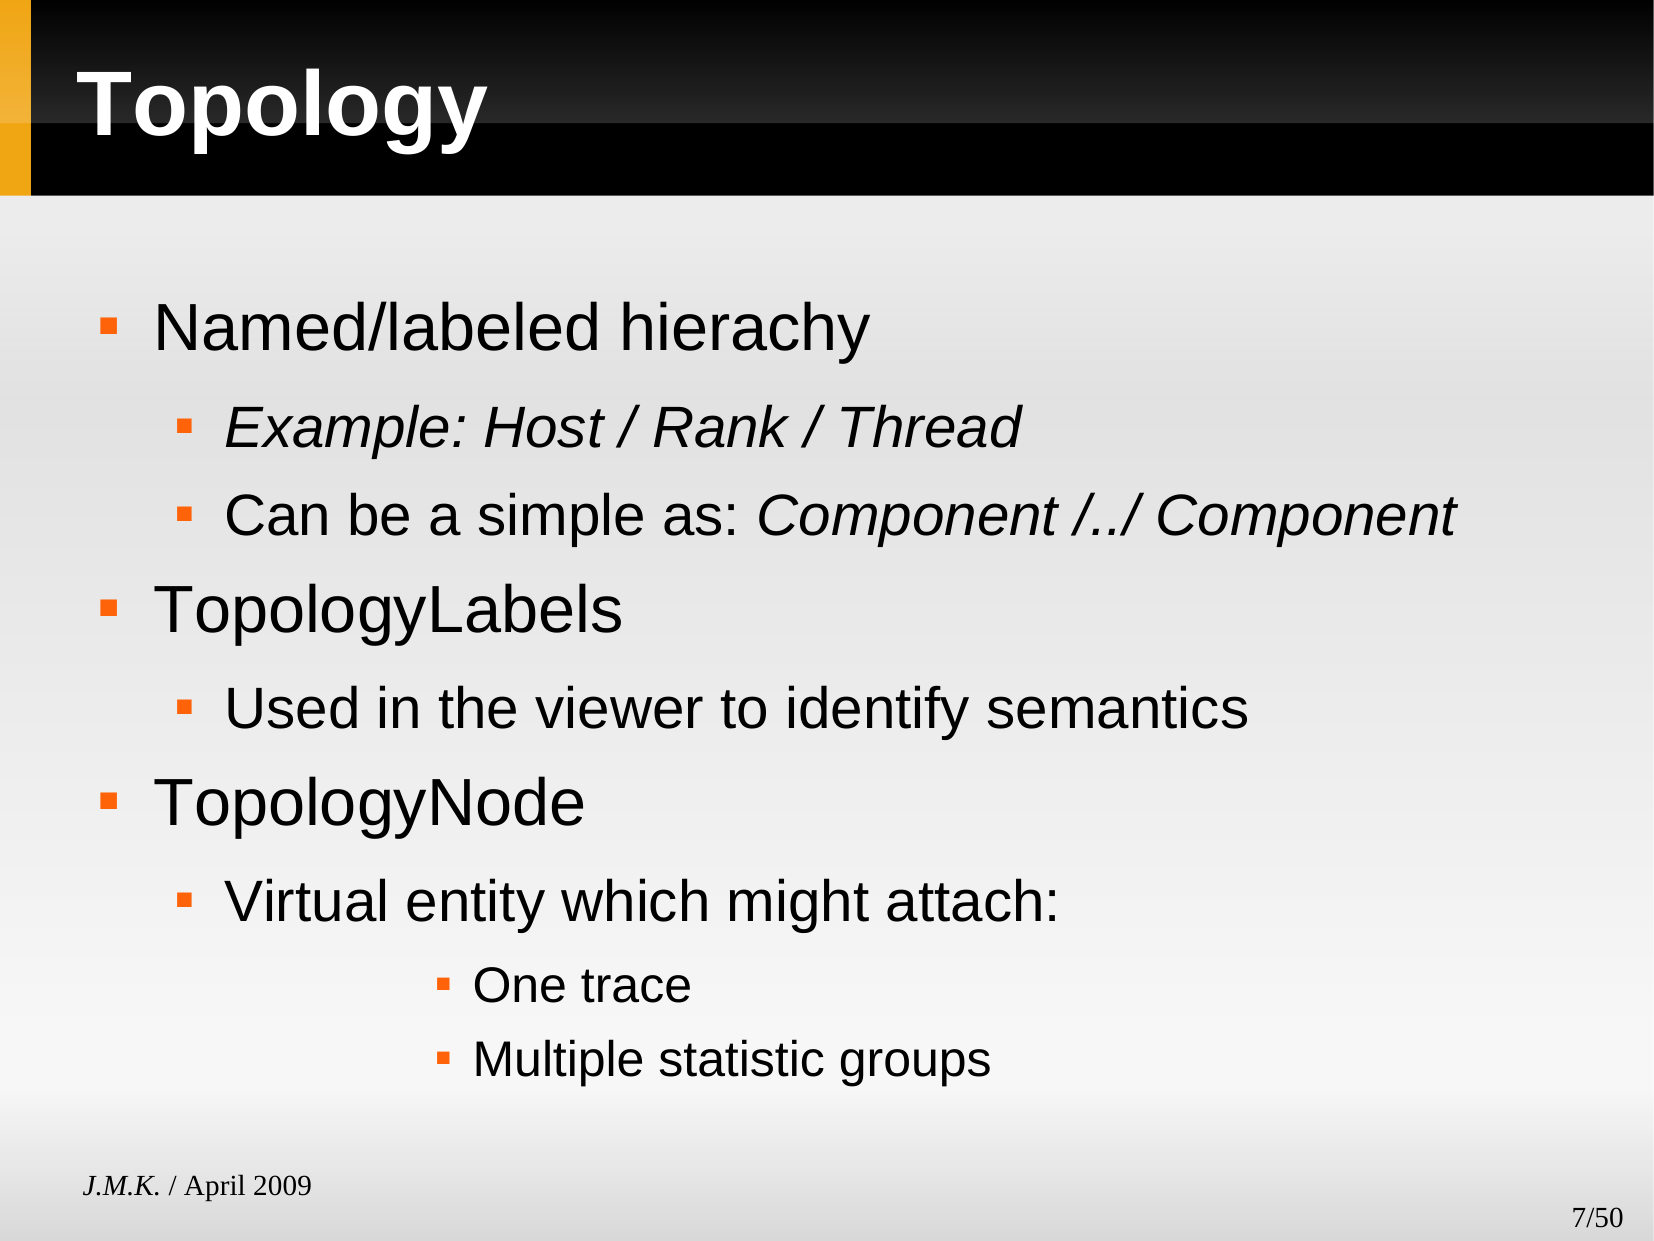

# Topology
Named/labeled hierachy
Example: Host / Rank / Thread
Can be a simple as: Component /../ Component
TopologyLabels
Used in the viewer to identify semantics
TopologyNode
Virtual entity which might attach:
One trace
Multiple statistic groups